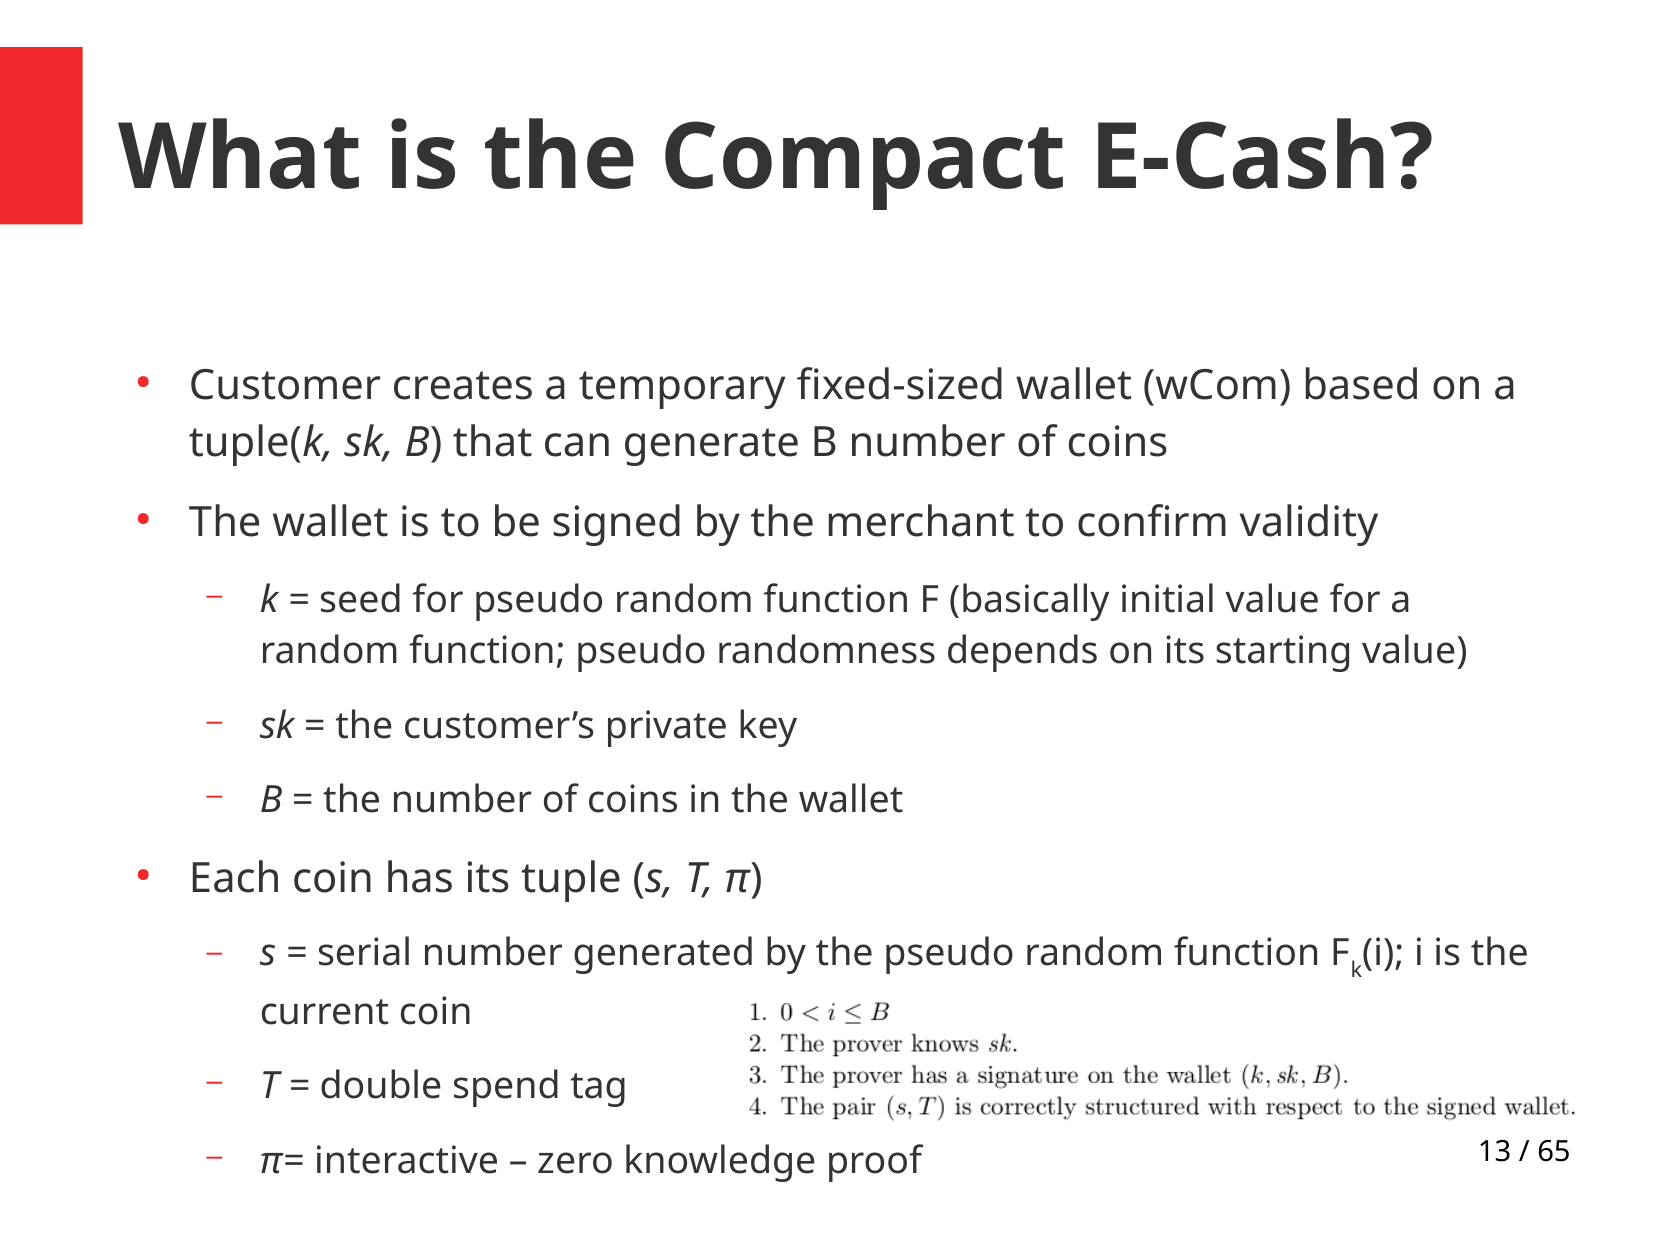

# What is the Compact E-Cash?
Customer creates a temporary fixed-sized wallet (wCom) based on a tuple(k, sk, B) that can generate B number of coins
The wallet is to be signed by the merchant to confirm validity
k = seed for pseudo random function F (basically initial value for a random function; pseudo randomness depends on its starting value)
sk = the customer’s private key
B = the number of coins in the wallet
Each coin has its tuple (s, T, π)
s = serial number generated by the pseudo random function Fk(i); i is the current coin
T = double spend tag
π= interactive – zero knowledge proof
13